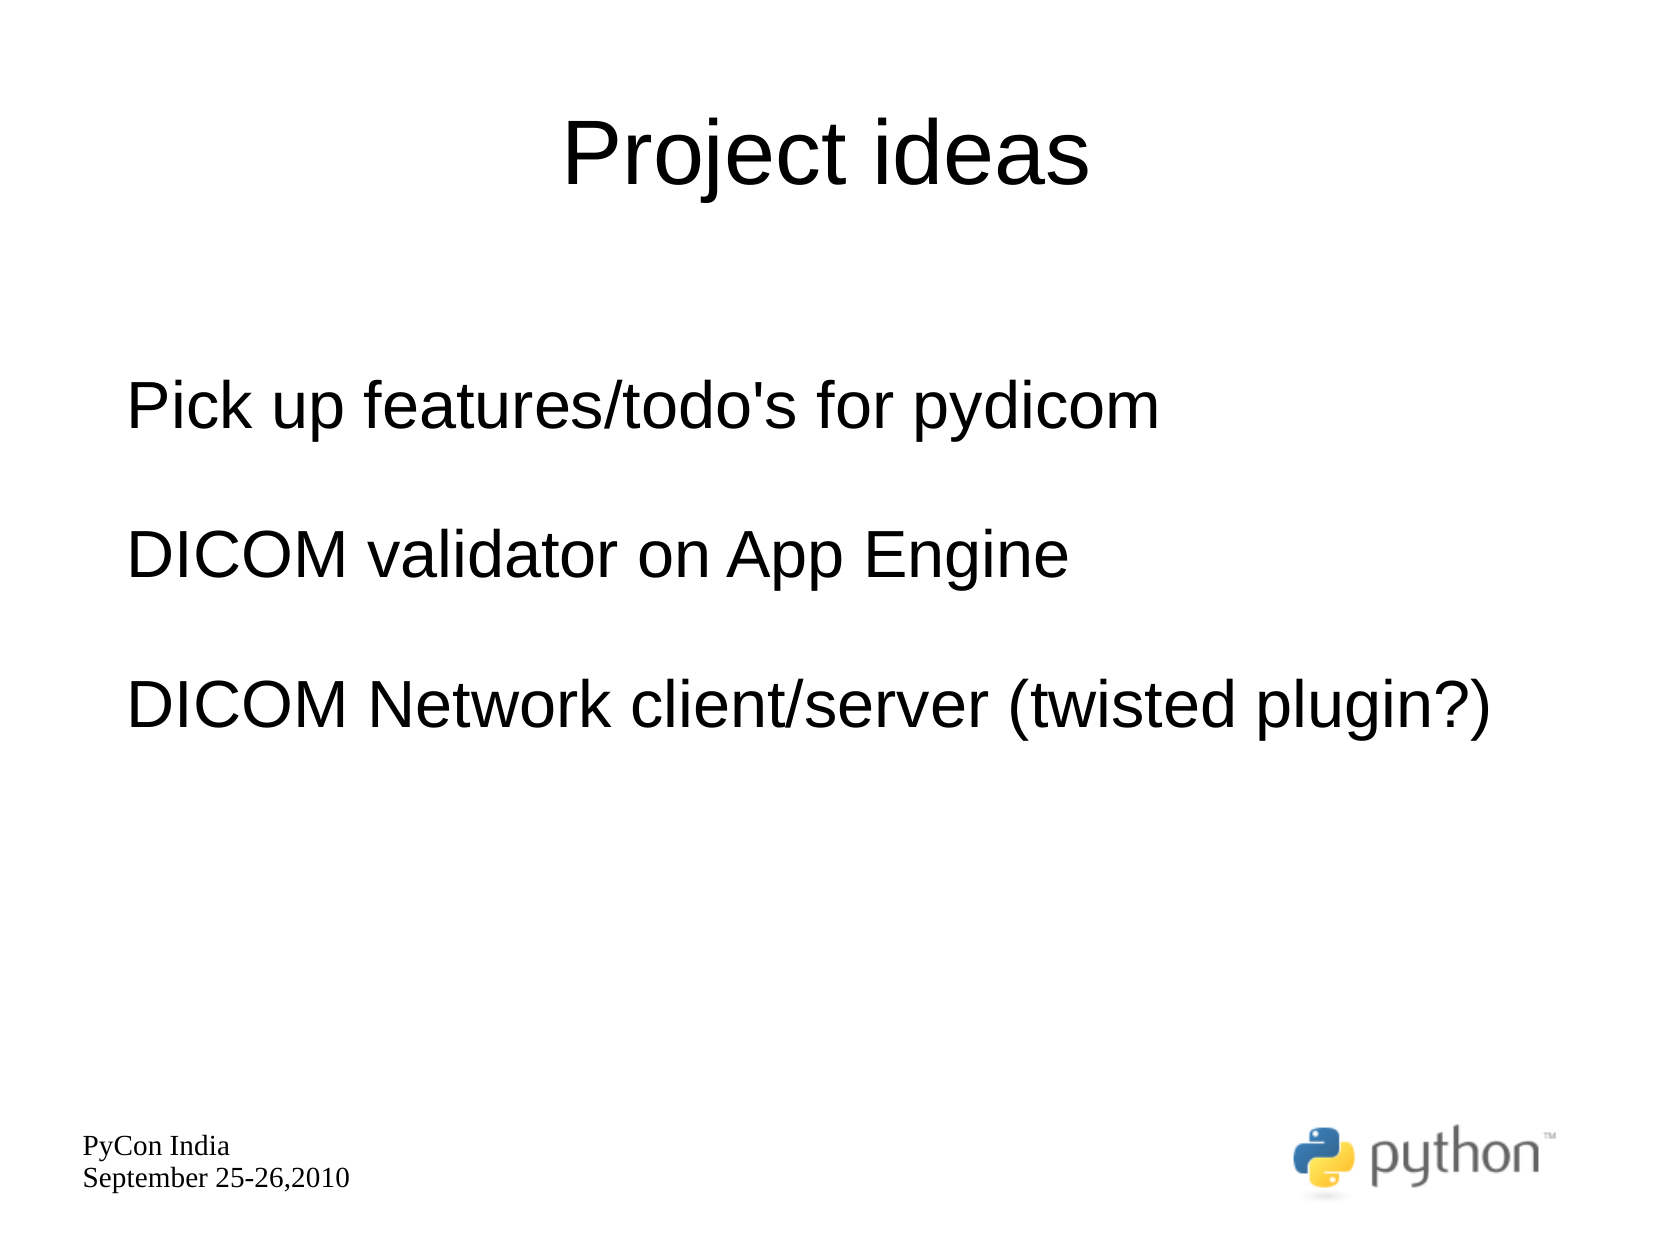

# Project ideas
Pick up features/todo's for pydicom
DICOM validator on App Engine
DICOM Network client/server (twisted plugin?)